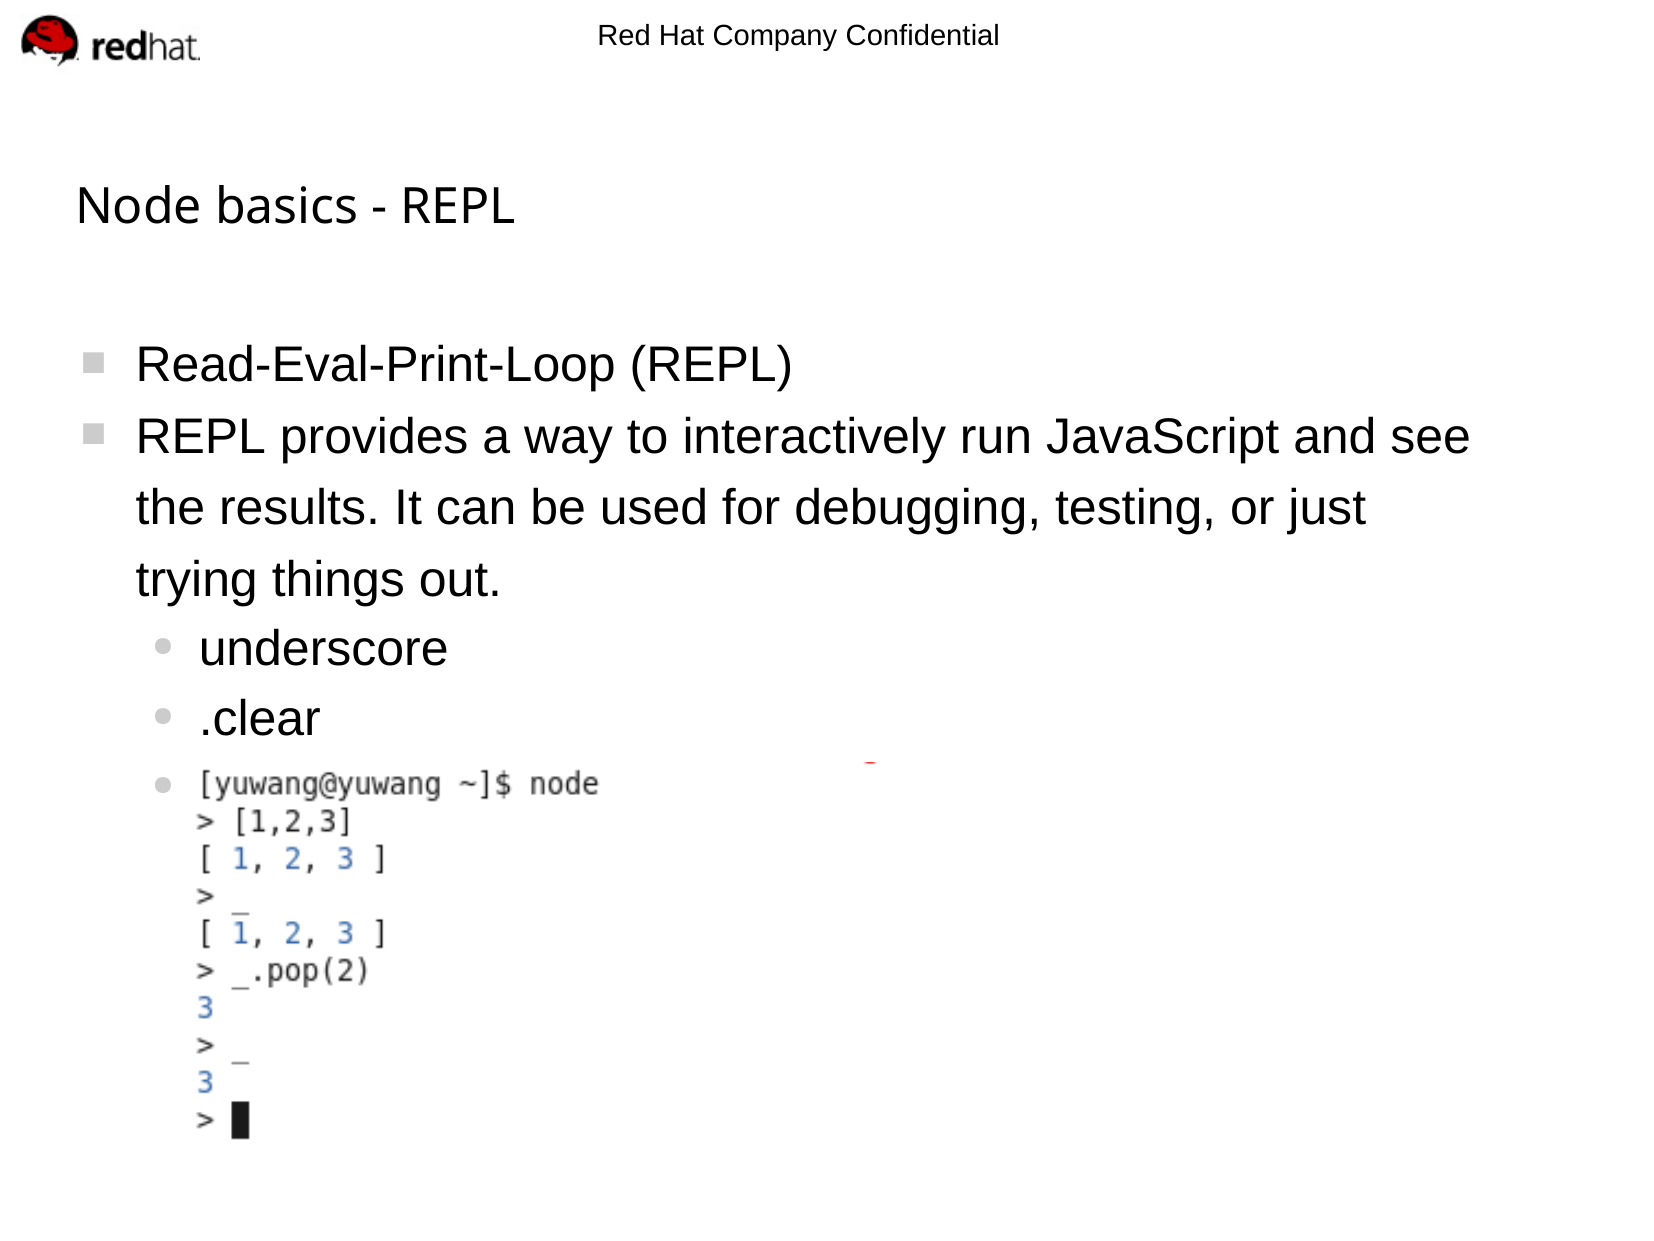

# Node basics - REPL
Read-Eval-Print-Loop (REPL)
REPL provides a way to interactively run JavaScript and see
the results. It can be used for debugging, testing, or just
trying things out.
underscore
.clear